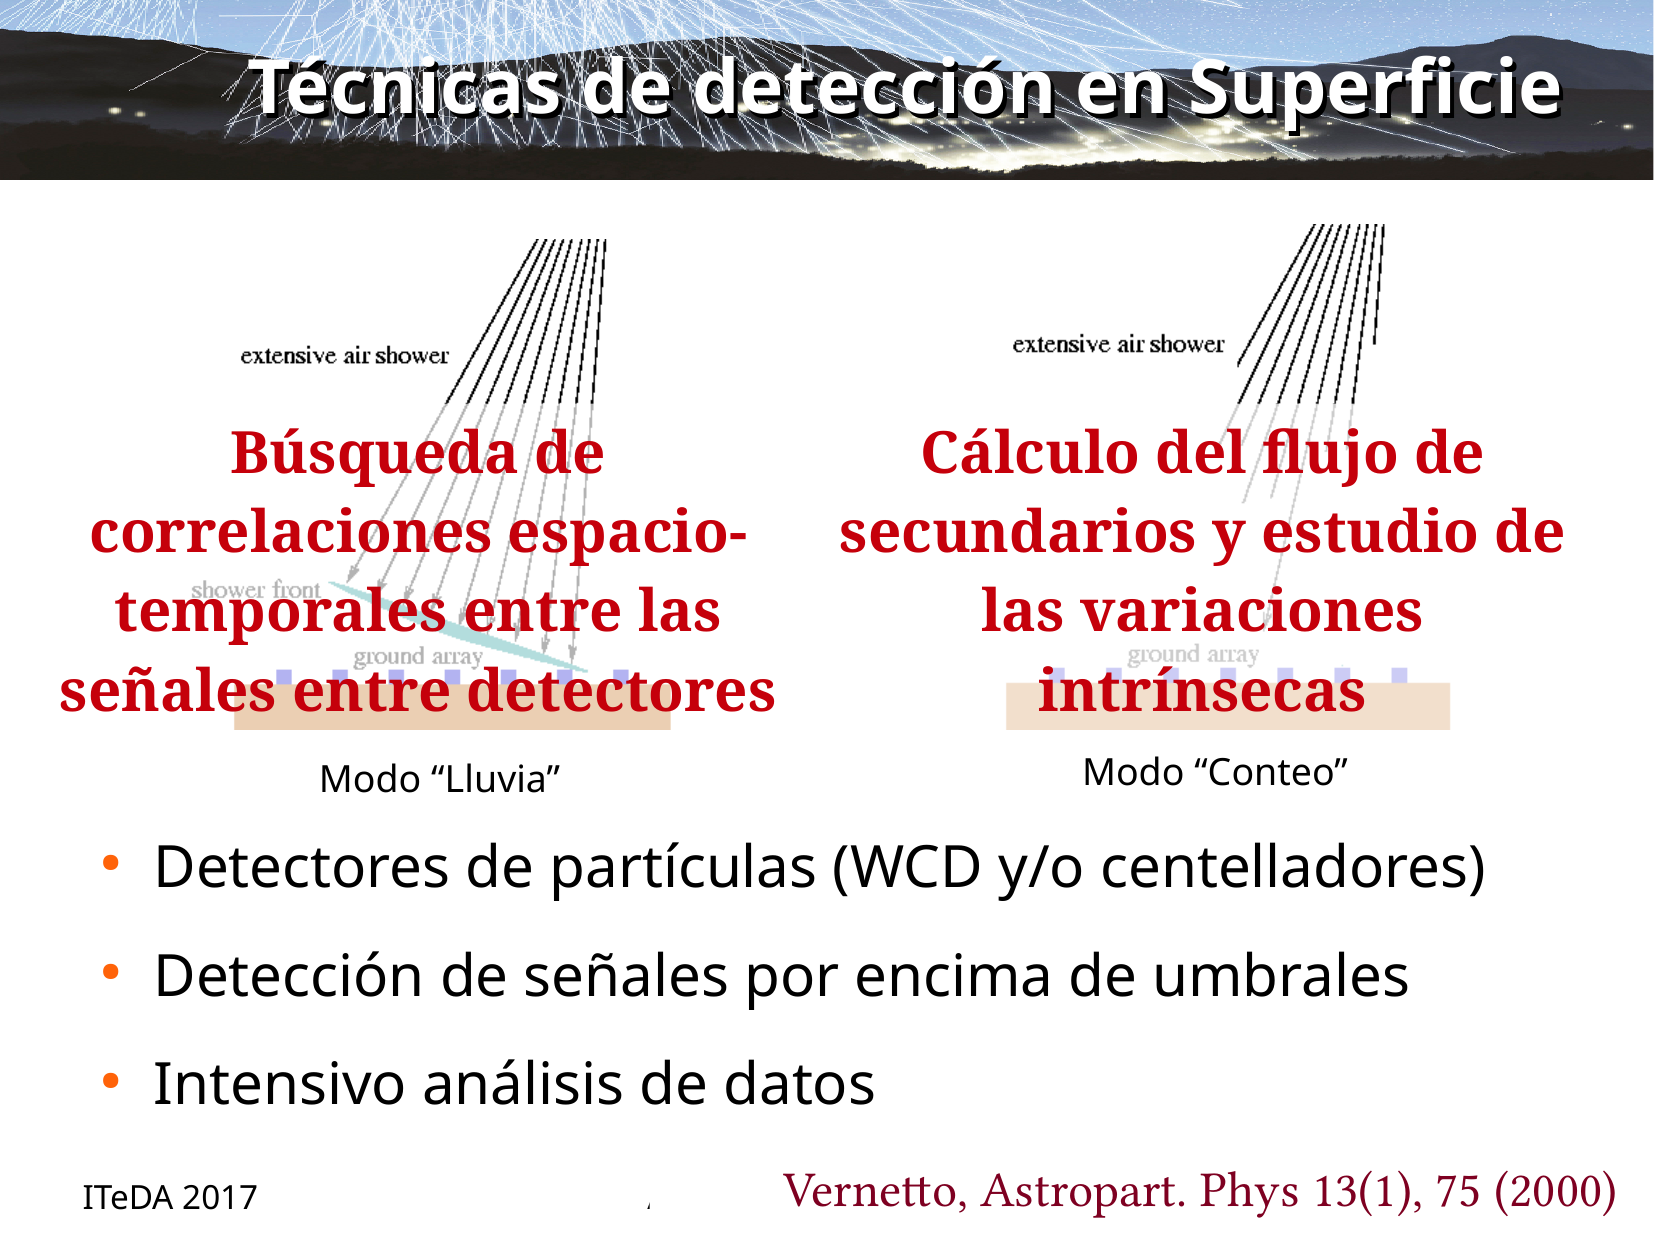

# Técnicas de detección en Superficie
Búsqueda de correlaciones espacio-temporales entre las señales entre detectores
Cálculo del flujo de secundarios y estudio de las variaciones intrínsecas
Detectores de partículas (WCD y/o centelladores)
Detección de señales por encima de umbrales
Intensivo análisis de datos
Vernetto, Astropart. Phys 13(1), 75 (2000)
ITeDA 2017
Asorey - AP - U02 - EAS
51